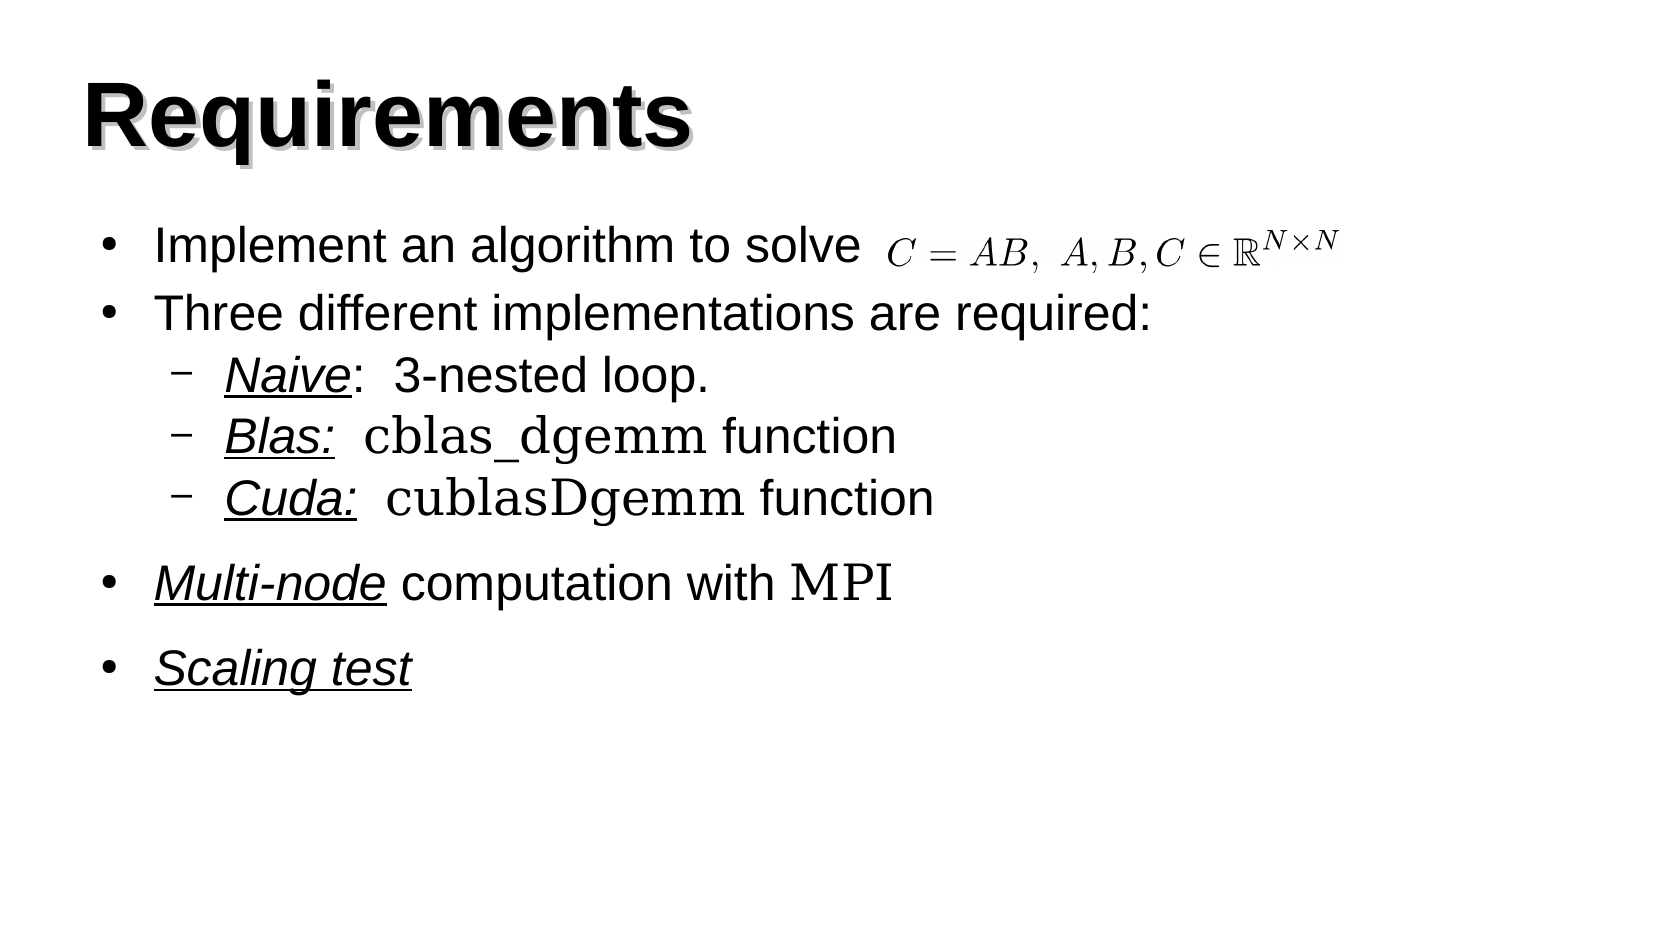

# Requirements
Implement an algorithm to solve
Three different implementations are required:
Naive: 3-nested loop.
Blas: cblas_dgemm function
Cuda: cublasDgemm function
Multi-node computation with MPI
Scaling test